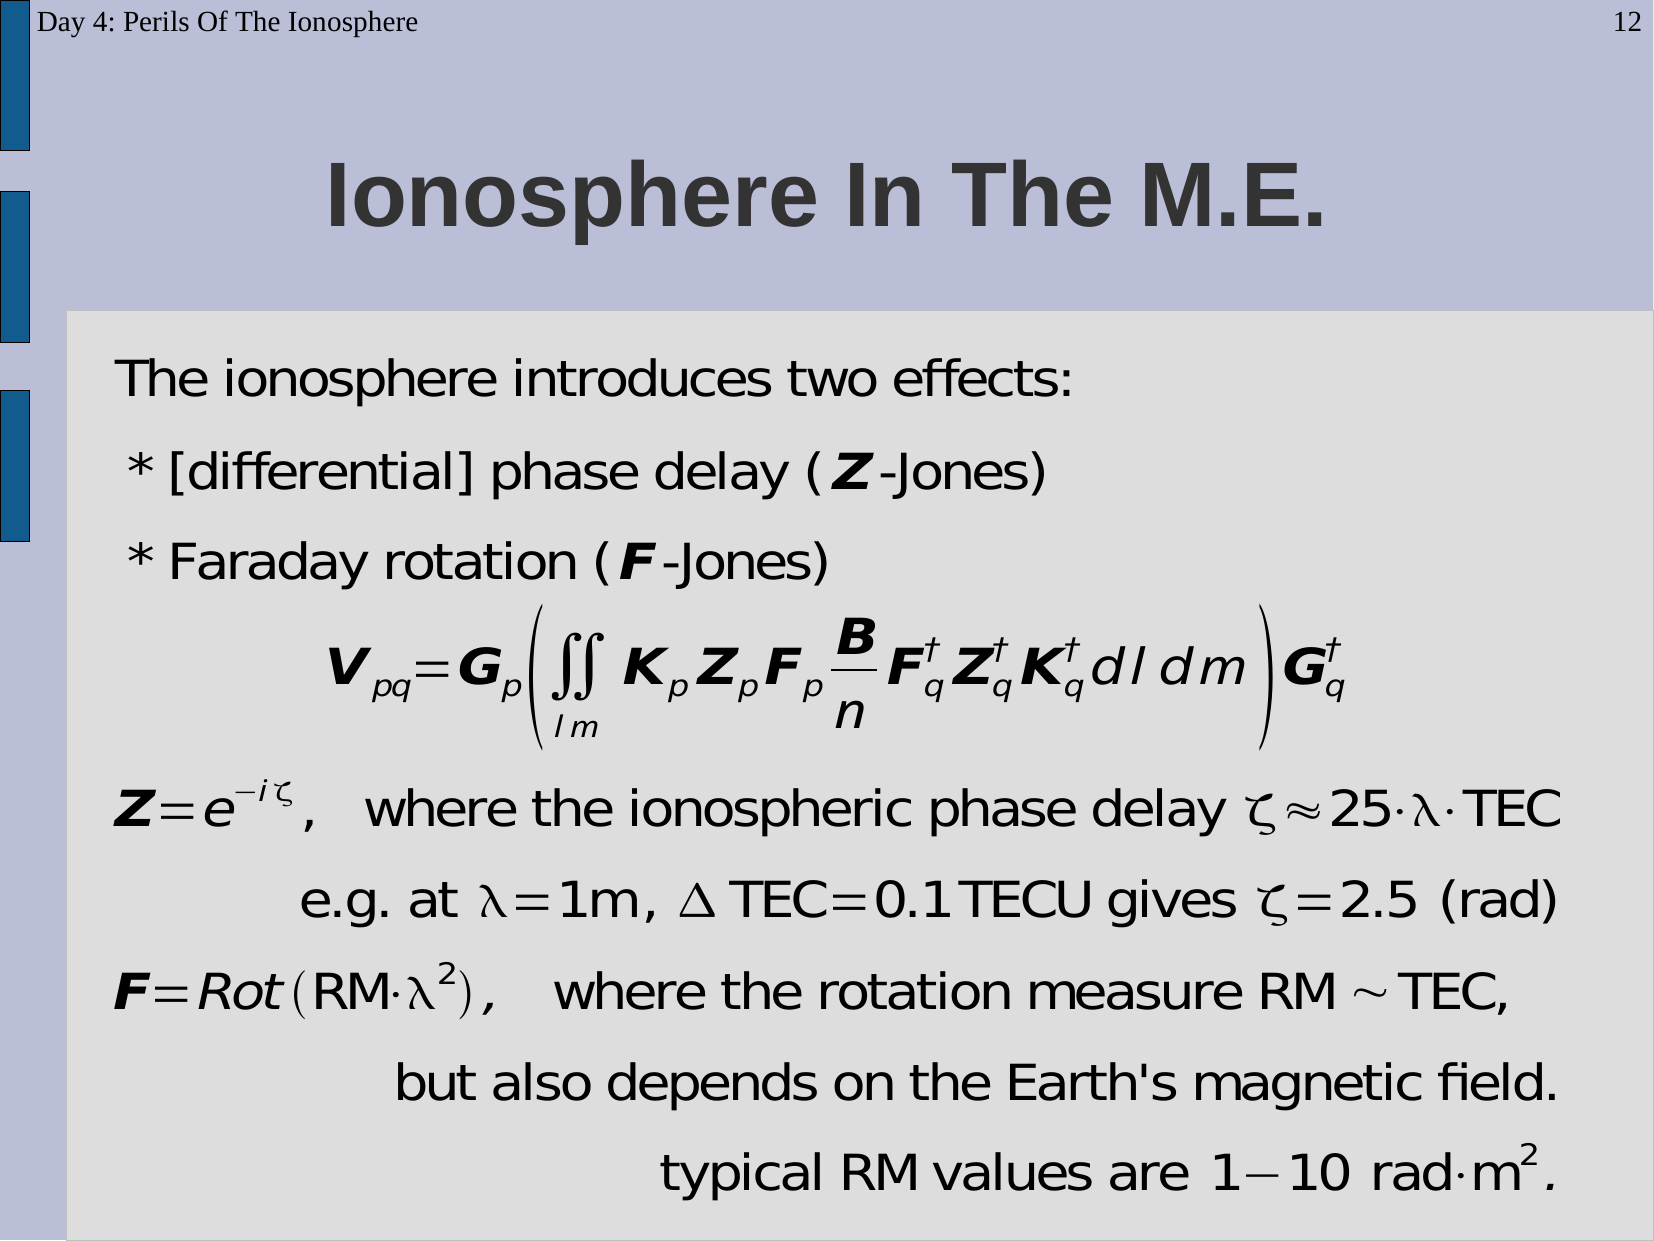

Day 4: Perils Of The Ionosphere
12
# Ionosphere In The M.E.